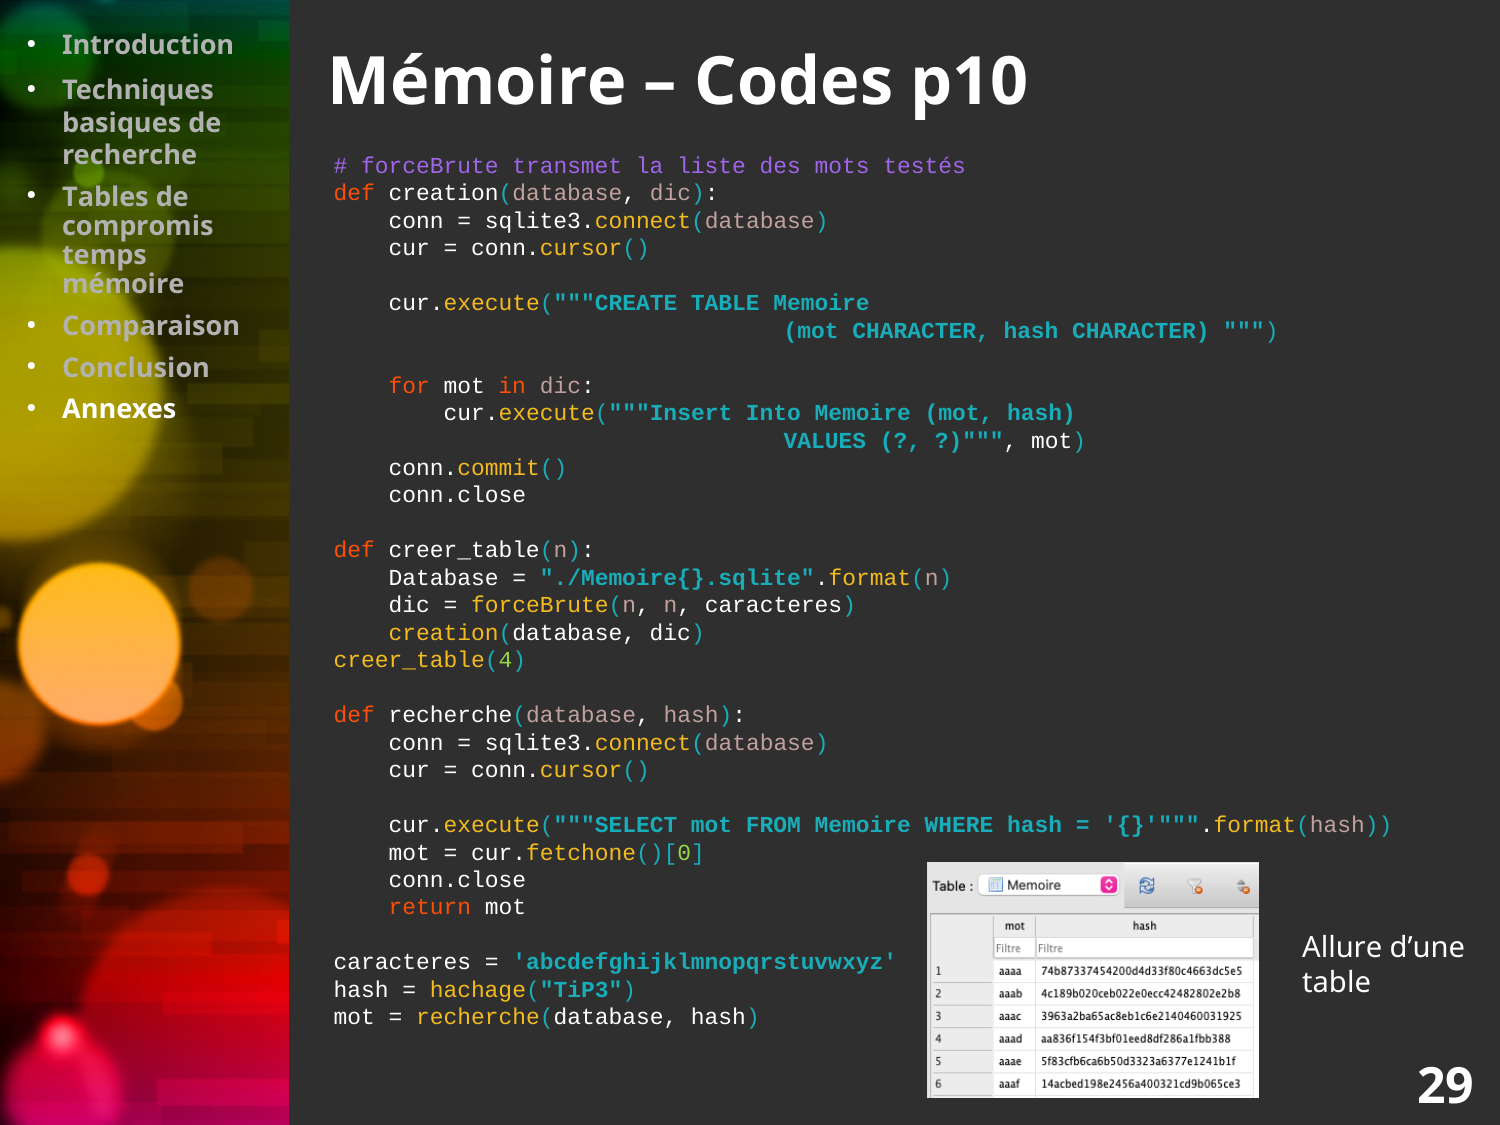

# Mémoire – Codes p10
Introduction
Techniques basiques de recherche
Tables de compromis temps mémoire
Comparaison
Conclusion
Annexes
# forceBrute transmet la liste des mots testés
def creation(database, dic):
 conn = sqlite3.connect(database)
 cur = conn.cursor()
 cur.execute("""CREATE TABLE Memoire
						(mot CHARACTER, hash CHARACTER) """)
 for mot in dic:
 cur.execute("""Insert Into Memoire (mot, hash)
						VALUES (?, ?)""", mot)
 conn.commit()
 conn.close
def creer_table(n):
 Database = "./Memoire{}.sqlite".format(n)
 dic = forceBrute(n, n, caracteres)
 creation(database, dic)
creer_table(4)
def recherche(database, hash):
 conn = sqlite3.connect(database)
 cur = conn.cursor()
 cur.execute("""SELECT mot FROM Memoire WHERE hash = '{}'""".format(hash))
 mot = cur.fetchone()[0]
 conn.close
 return mot
caracteres = 'abcdefghijklmnopqrstuvwxyz'
hash = hachage("TiP3")
mot = recherche(database, hash)
Allure d’une table